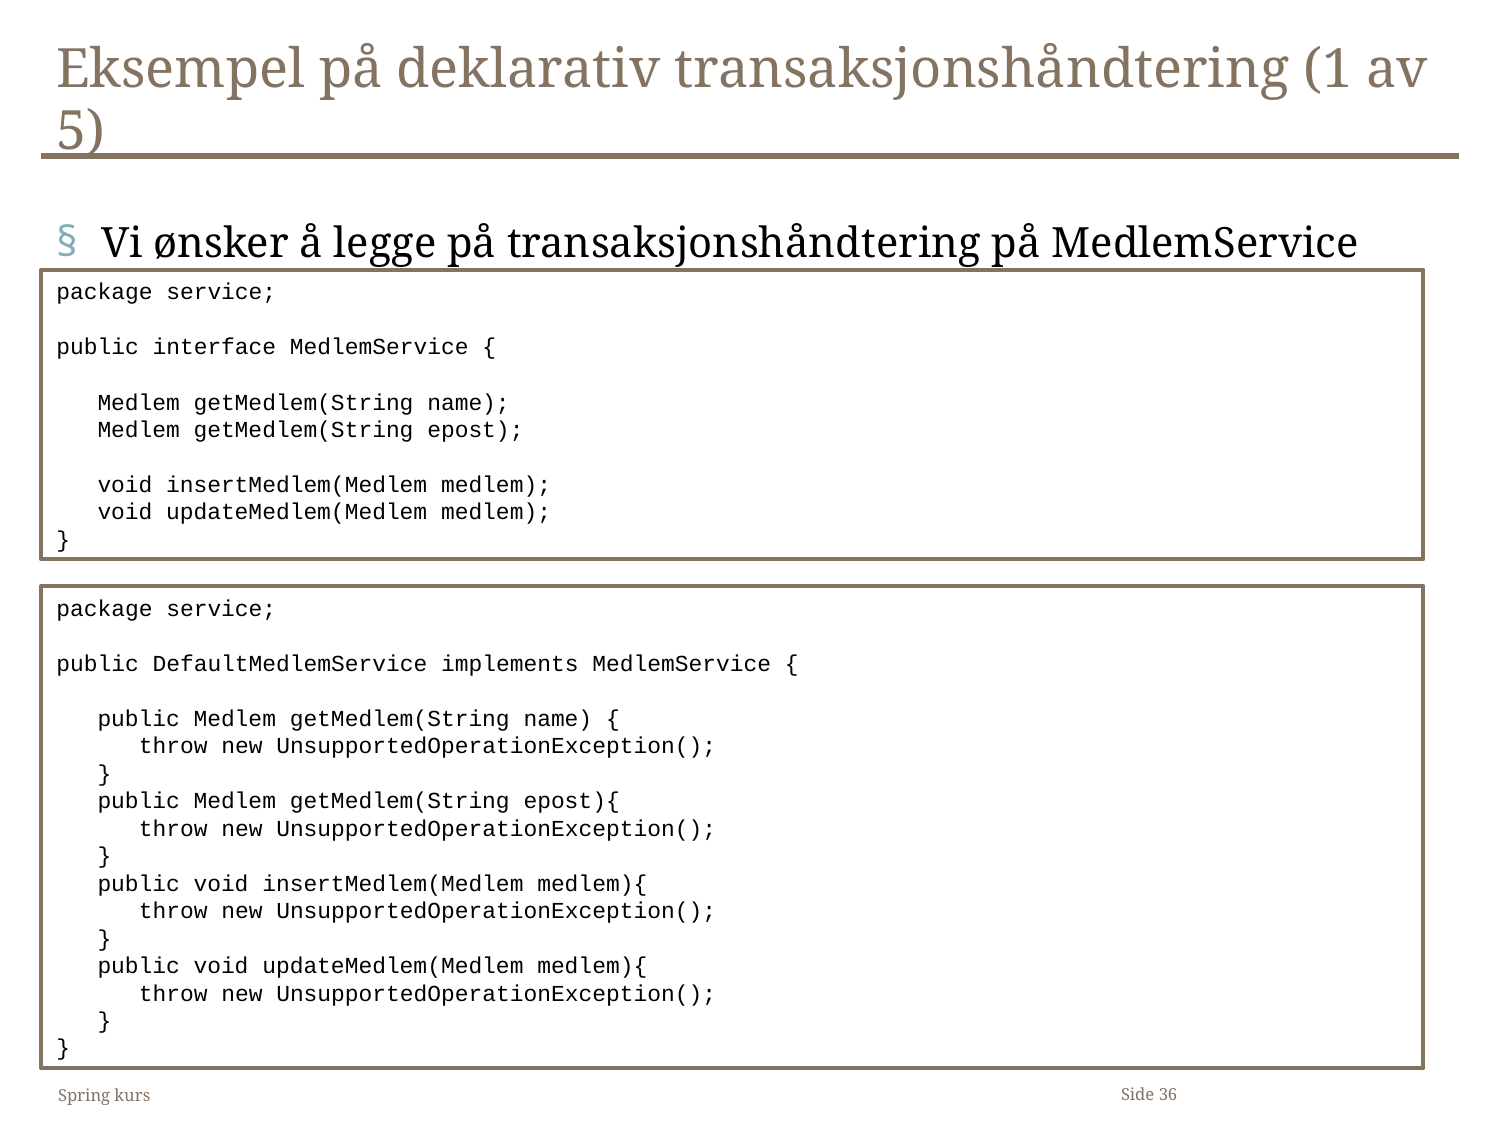

# Eksempel på deklarativ transaksjonshåndtering (1 av 5)
Vi ønsker å legge på transaksjonshåndtering på MedlemService
package service;
public interface MedlemService {
 Medlem getMedlem(String name);
 Medlem getMedlem(String epost);
 void insertMedlem(Medlem medlem);
 void updateMedlem(Medlem medlem);
}
package service;
public DefaultMedlemService implements MedlemService {
 public Medlem getMedlem(String name) {
 throw new UnsupportedOperationException();
 }
 public Medlem getMedlem(String epost){
 throw new UnsupportedOperationException();
 }
 public void insertMedlem(Medlem medlem){
 throw new UnsupportedOperationException();
 }
 public void updateMedlem(Medlem medlem){
 throw new UnsupportedOperationException();
 }
}
Spring kurs
Side